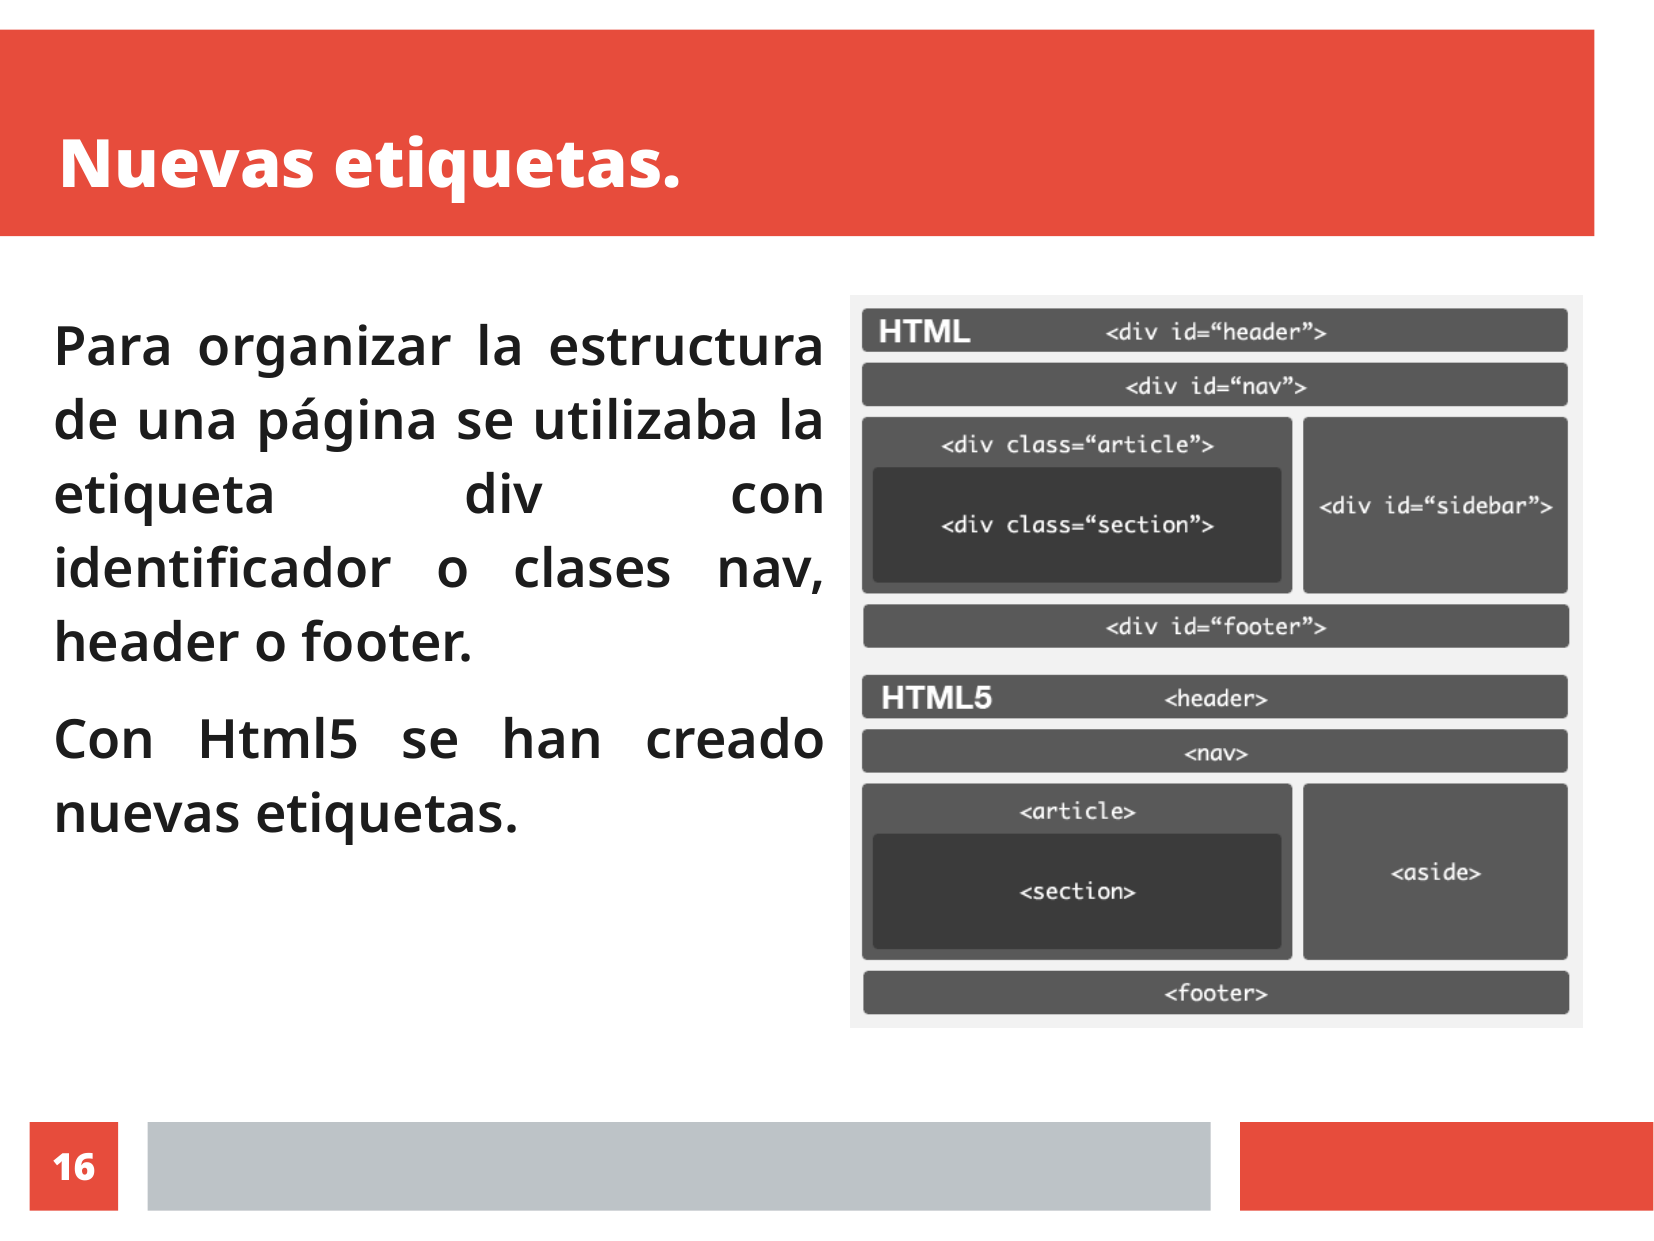

# Nuevas etiquetas.
Para organizar la estructura de una página se utilizaba la etiqueta div con identificador o clases nav, header o footer.
Con Html5 se han creado nuevas etiquetas.
16